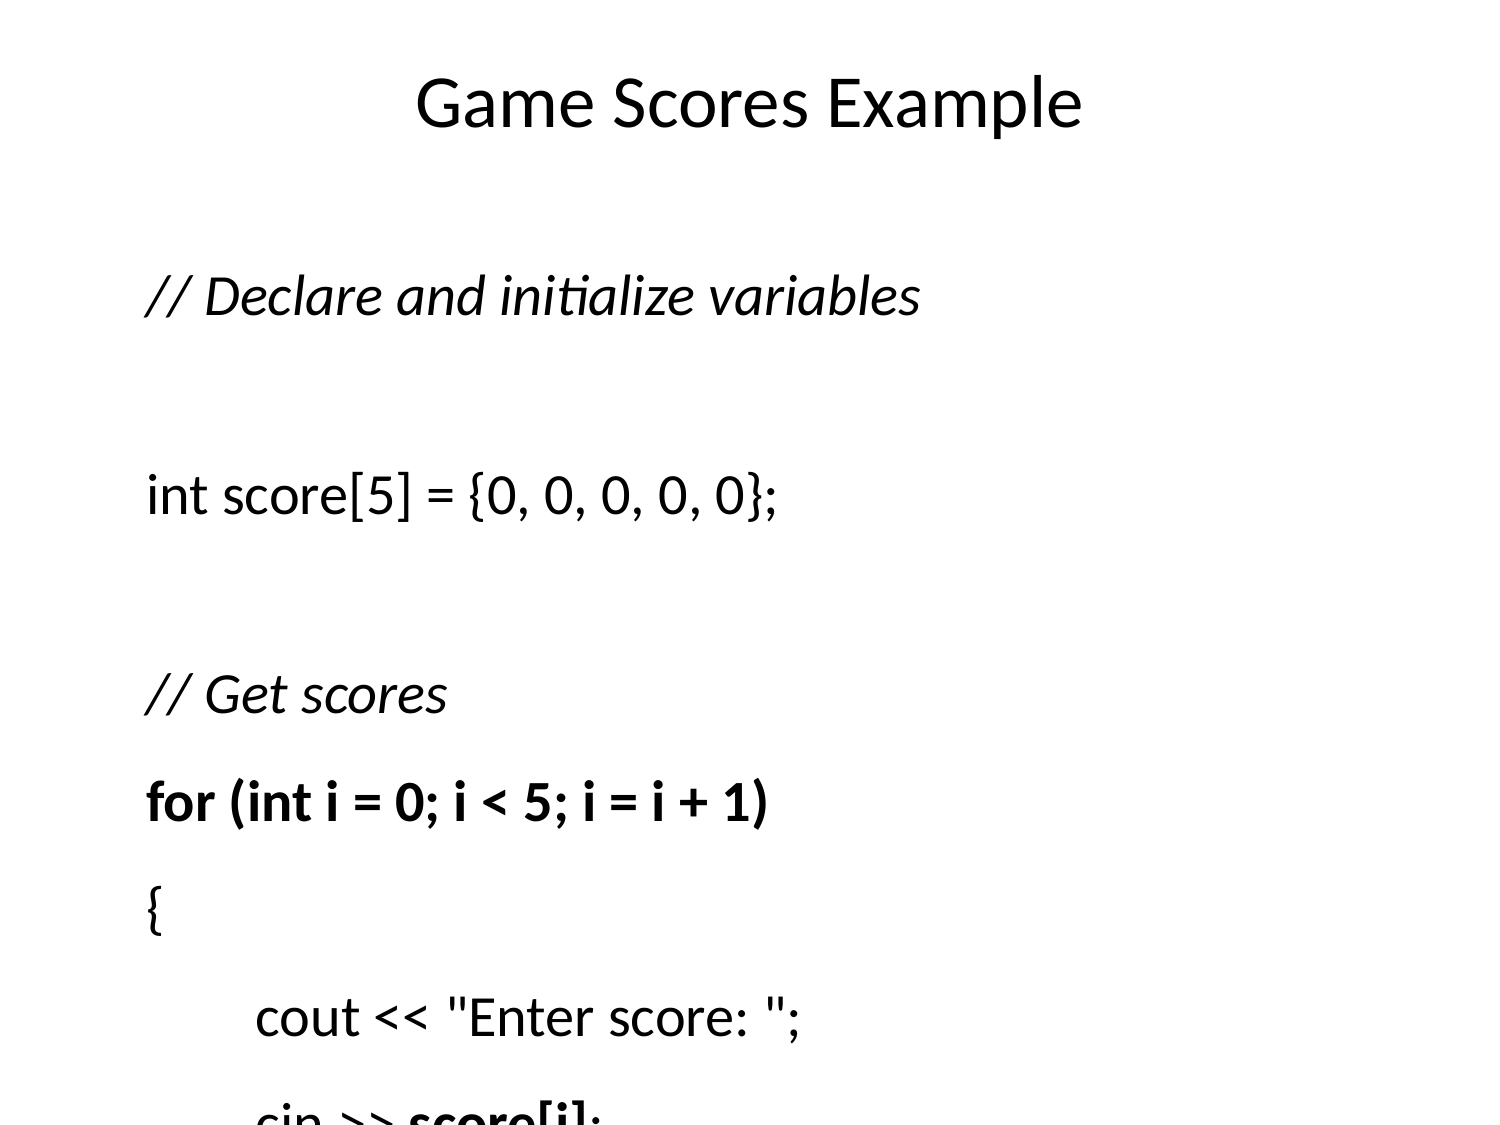

# Game Scores Example
	// Declare and initialize variables
	int score[5] = {0, 0, 0, 0, 0};
	// Get scores
	for (int i = 0; i < 5; i = i + 1)
	{
		 cout << "Enter score: ";
		 cin >> score[i];
	}